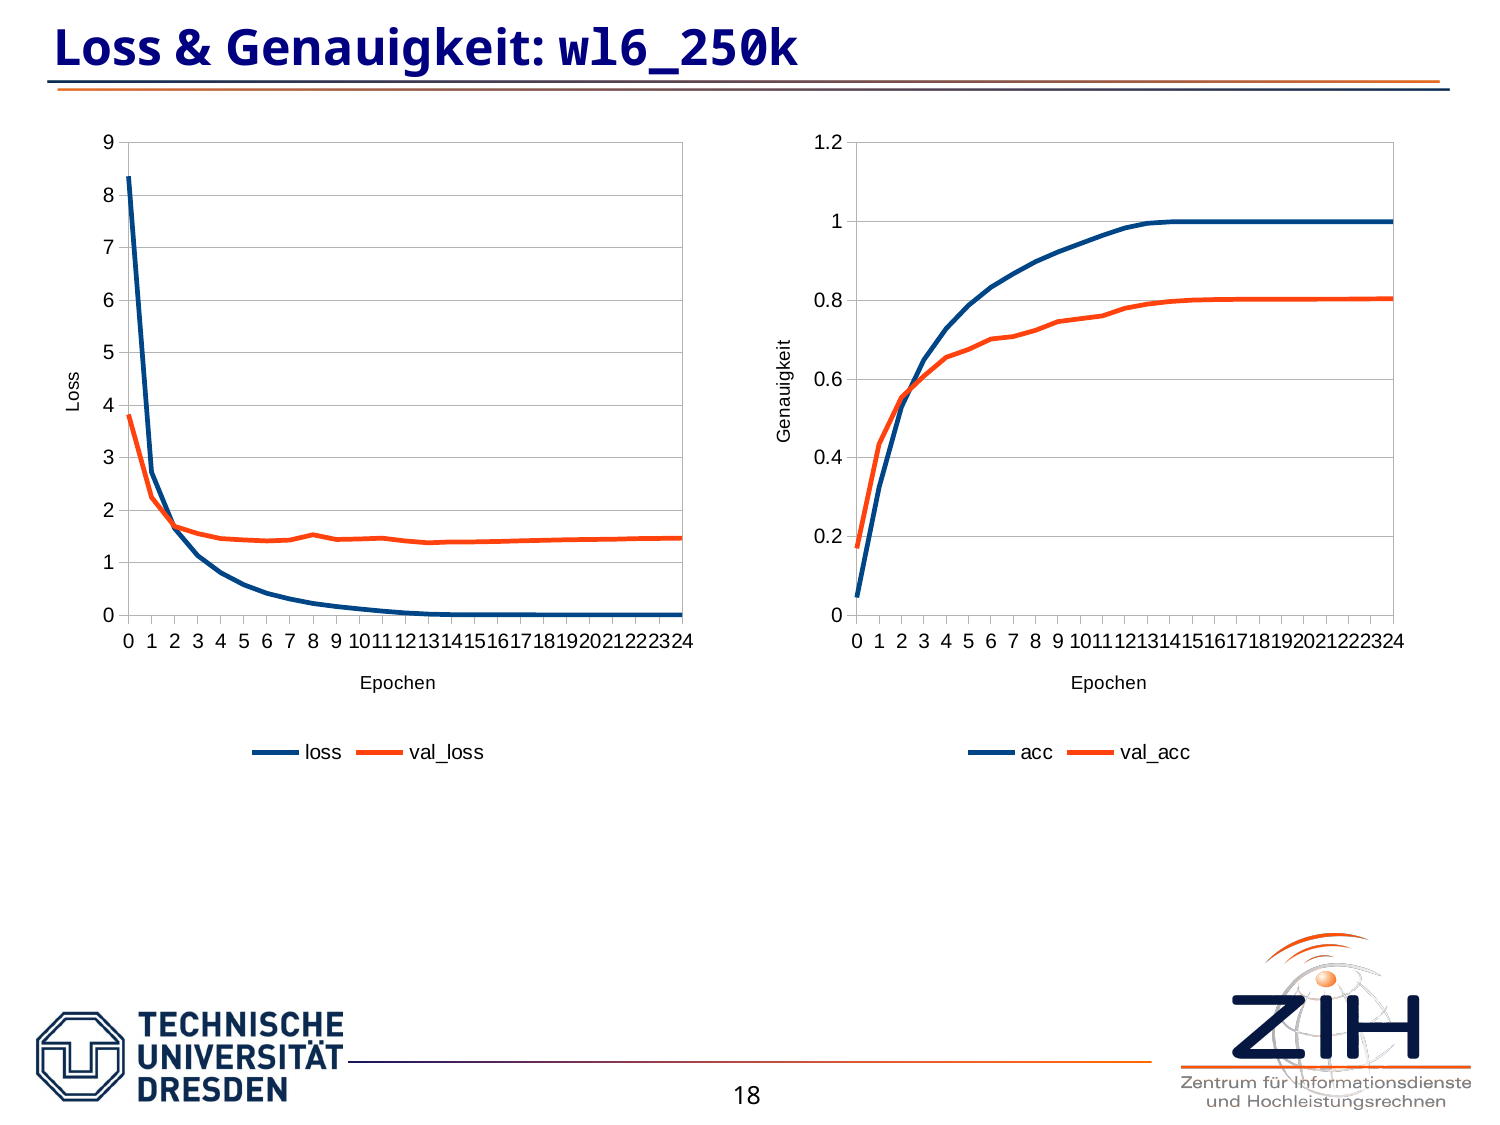

# Loss & Genauigkeit: wl6_250k
### Chart
| Category | loss | val_loss |
|---|---|---|
| 0 | 8.36381645183987 | 3.82380087432861 |
| 1 | 2.72333739466349 | 2.24425381637573 |
| 2 | 1.65099216870202 | 1.69075583843231 |
| 3 | 1.13290822137621 | 1.55375192081451 |
| 4 | 0.806984675487677 | 1.45835183616638 |
| 5 | 0.577541940741009 | 1.432 |
| 6 | 0.414715173901982 | 1.41331760457993 |
| 7 | 0.307116495890088 | 1.42934641448021 |
| 8 | 0.221375401212374 | 1.53093989871979 |
| 9 | 0.163658618586924 | 1.4409766561985 |
| 10 | 0.117293035238849 | 1.45027904830933 |
| 11 | 0.075626130143768 | 1.46554471232414 |
| 12 | 0.041492148244348 | 1.41260688266754 |
| 13 | 0.018481395582275 | 1.37704464248657 |
| 14 | 0.008266464215529 | 1.39466893569708 |
| 15 | 0.005618714530534 | 1.39463159907699 |
| 16 | 0.004872194171933 | 1.40295935896635 |
| 17 | 0.004528333185812 | 1.41538782969713 |
| 18 | 0.004359464899401 | 1.42507408793211 |
| 19 | 0.004248442659232 | 1.4351549119854 |
| 20 | 0.004169713000806 | 1.44086869360924 |
| 21 | 0.004103408931368 | 1.44554373878598 |
| 22 | 0.004047105486532 | 1.45625207022667 |
| 23 | 0.004004684390792 | 1.46077607102633 |
| 24 | 0.003960418729579 | 1.46672859461784 |
### Chart
| Category | acc | val_acc |
|---|---|---|
| 0 | 0.044675555555556 | 0.16956 |
| 1 | 0.324604444444444 | 0.43492 |
| 2 | 0.529173333333333 | 0.55332 |
| 3 | 0.648533333333333 | 0.60736 |
| 4 | 0.728186666666667 | 0.65516 |
| 5 | 0.787151111111111 | 0.6752 |
| 6 | 0.833008888888889 | 0.7016 |
| 7 | 0.867226666666667 | 0.70784 |
| 8 | 0.898128888888889 | 0.72384 |
| 9 | 0.92276 | 0.74584 |
| 10 | 0.943884444444444 | 0.7532 |
| 11 | 0.964964444444444 | 0.76044 |
| 12 | 0.983835555555556 | 0.77976 |
| 13 | 0.995648888888889 | 0.79024 |
| 14 | 0.999324444444444 | 0.7968 |
| 15 | 0.999742222222222 | 0.80048 |
| 16 | 0.999777777777778 | 0.80188 |
| 17 | 0.999795555555555 | 0.80248 |
| 18 | 0.999795555555555 | 0.8024 |
| 19 | 0.999795555555555 | 0.80272 |
| 20 | 0.999795555555555 | 0.80288 |
| 21 | 0.999795555555555 | 0.80304 |
| 22 | 0.999795555555555 | 0.80304 |
| 23 | 0.999795555555555 | 0.8036 |
| 24 | 0.999795555555555 | 0.8038 |18